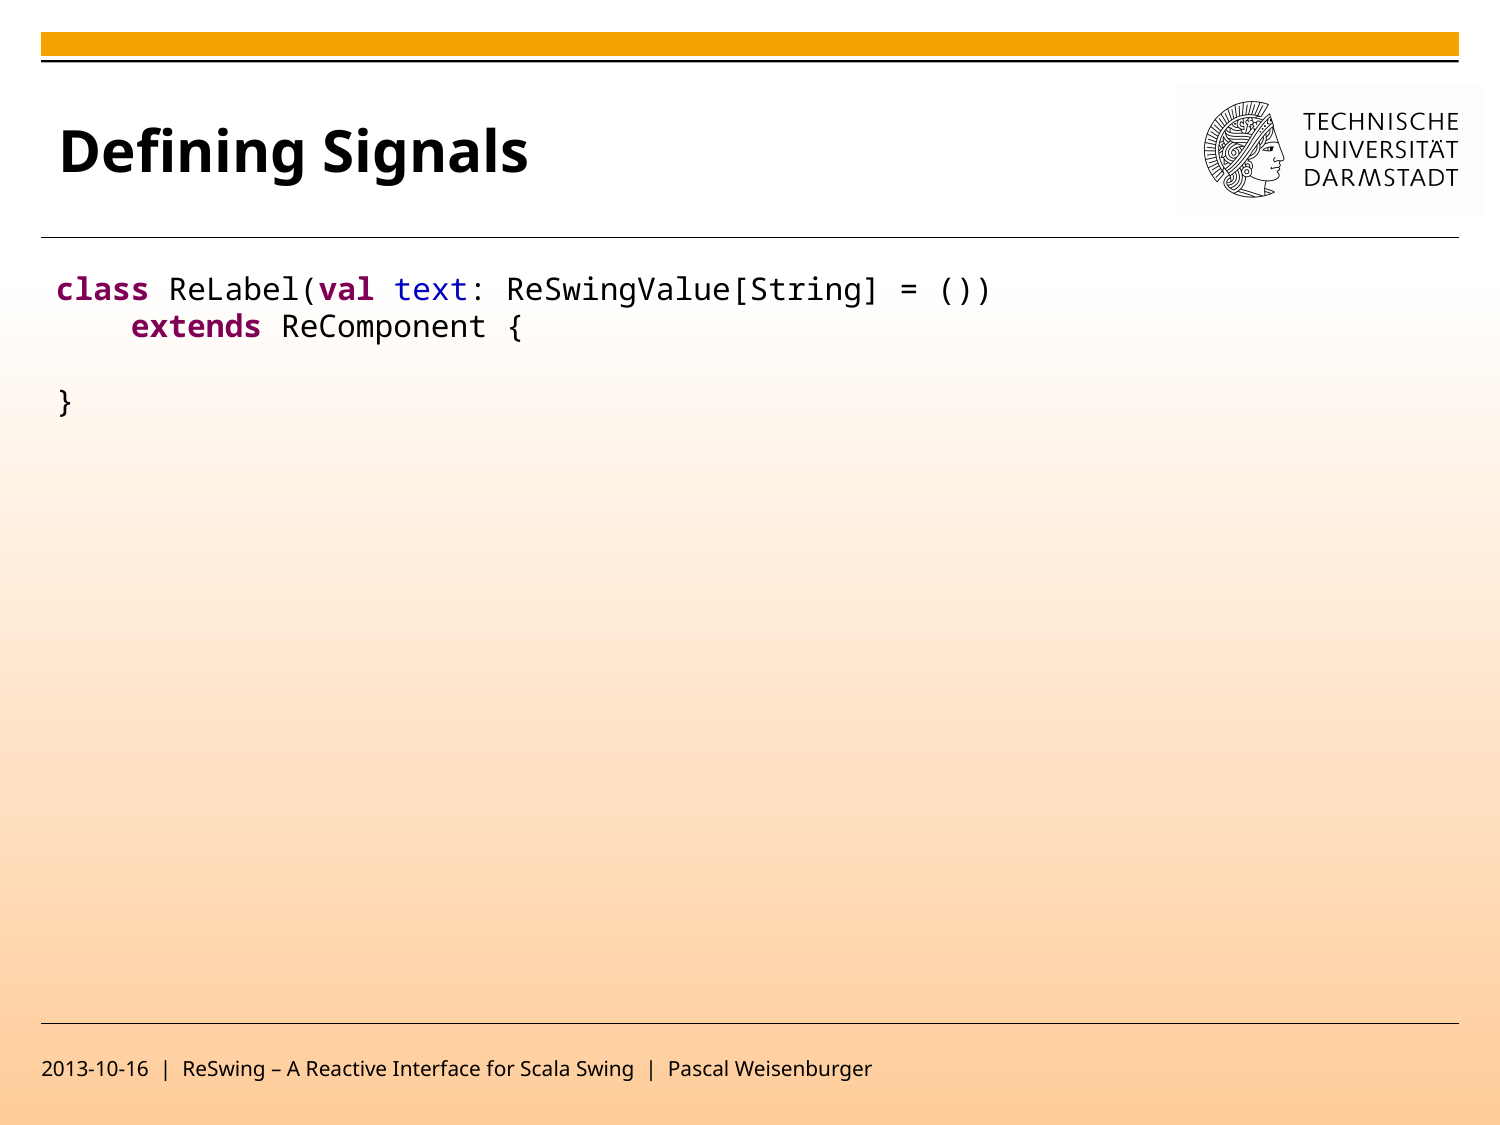

# Defining Signals
class ReLabel(val text: ReSwingValue[String] = ())
 extends ReComponent {
}
Fachbereich nn | Institut nn | Prof. nn